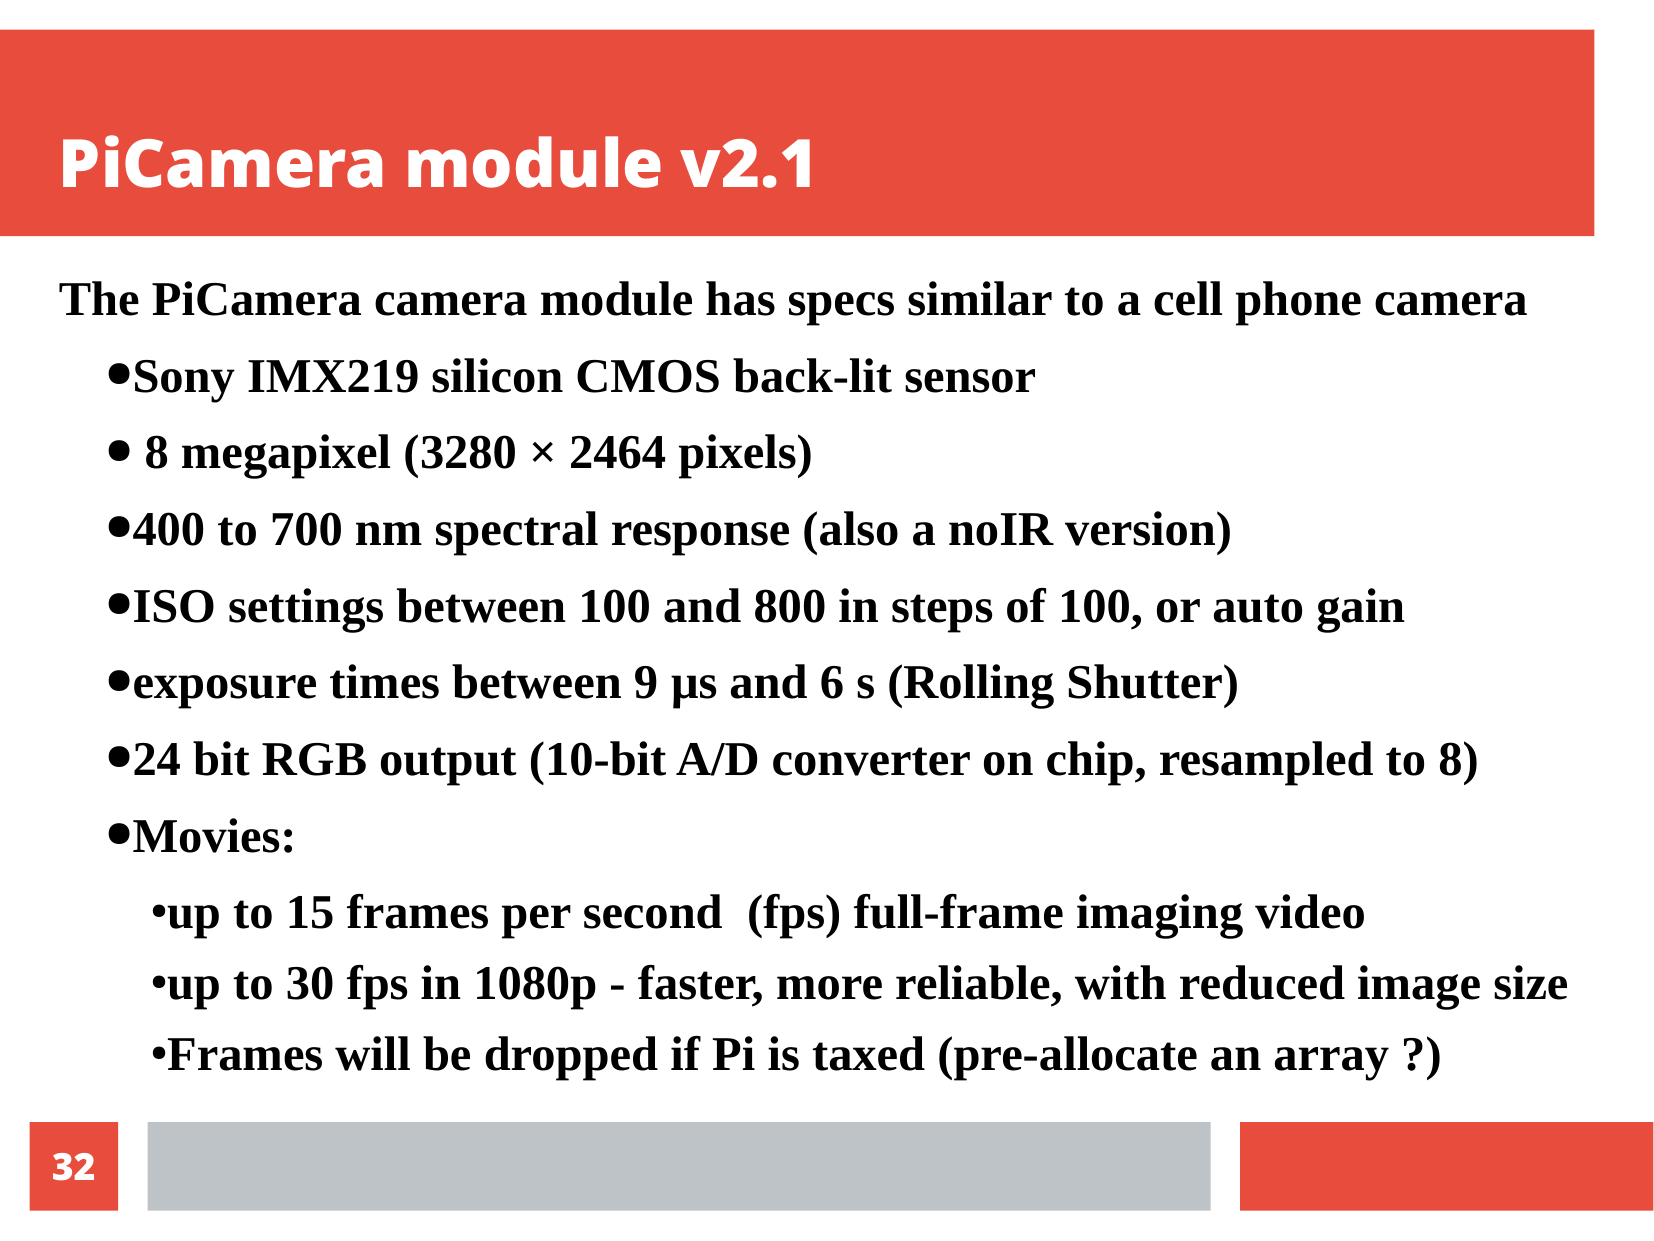

# PiCamera module v2.1
The PiCamera camera module has specs similar to a cell phone camera
Sony IMX219 silicon CMOS back-lit sensor
 8 megapixel (3280 × 2464 pixels)
400 to 700 nm spectral response (also a noIR version)
ISO settings between 100 and 800 in steps of 100, or auto gain
exposure times between 9 μs and 6 s (Rolling Shutter)
24 bit RGB output (10-bit A/D converter on chip, resampled to 8)
Movies:
up to 15 frames per second (fps) full-frame imaging video
up to 30 fps in 1080p - faster, more reliable, with reduced image size
Frames will be dropped if Pi is taxed (pre-allocate an array ?)
32